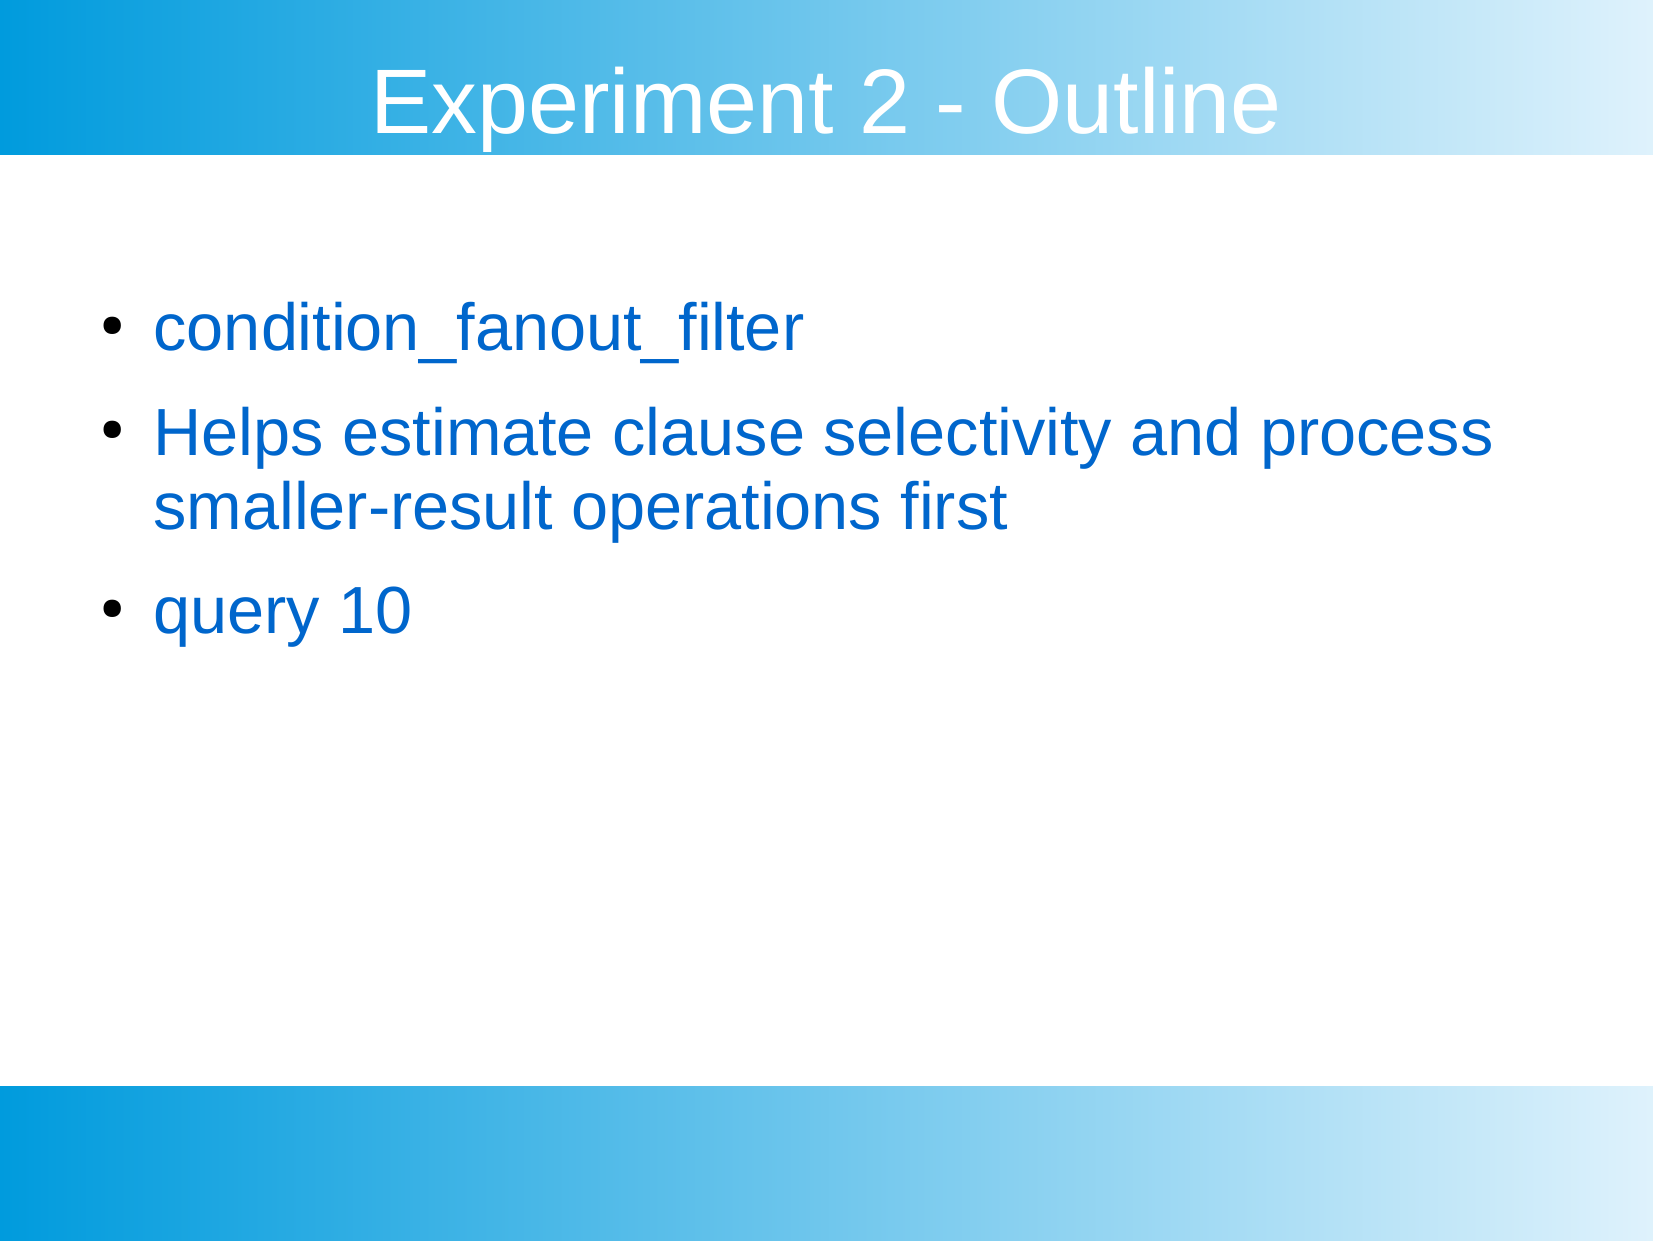

# Experiment 2 - Outline
condition_fanout_filter
Helps estimate clause selectivity and process smaller-result operations first
query 10